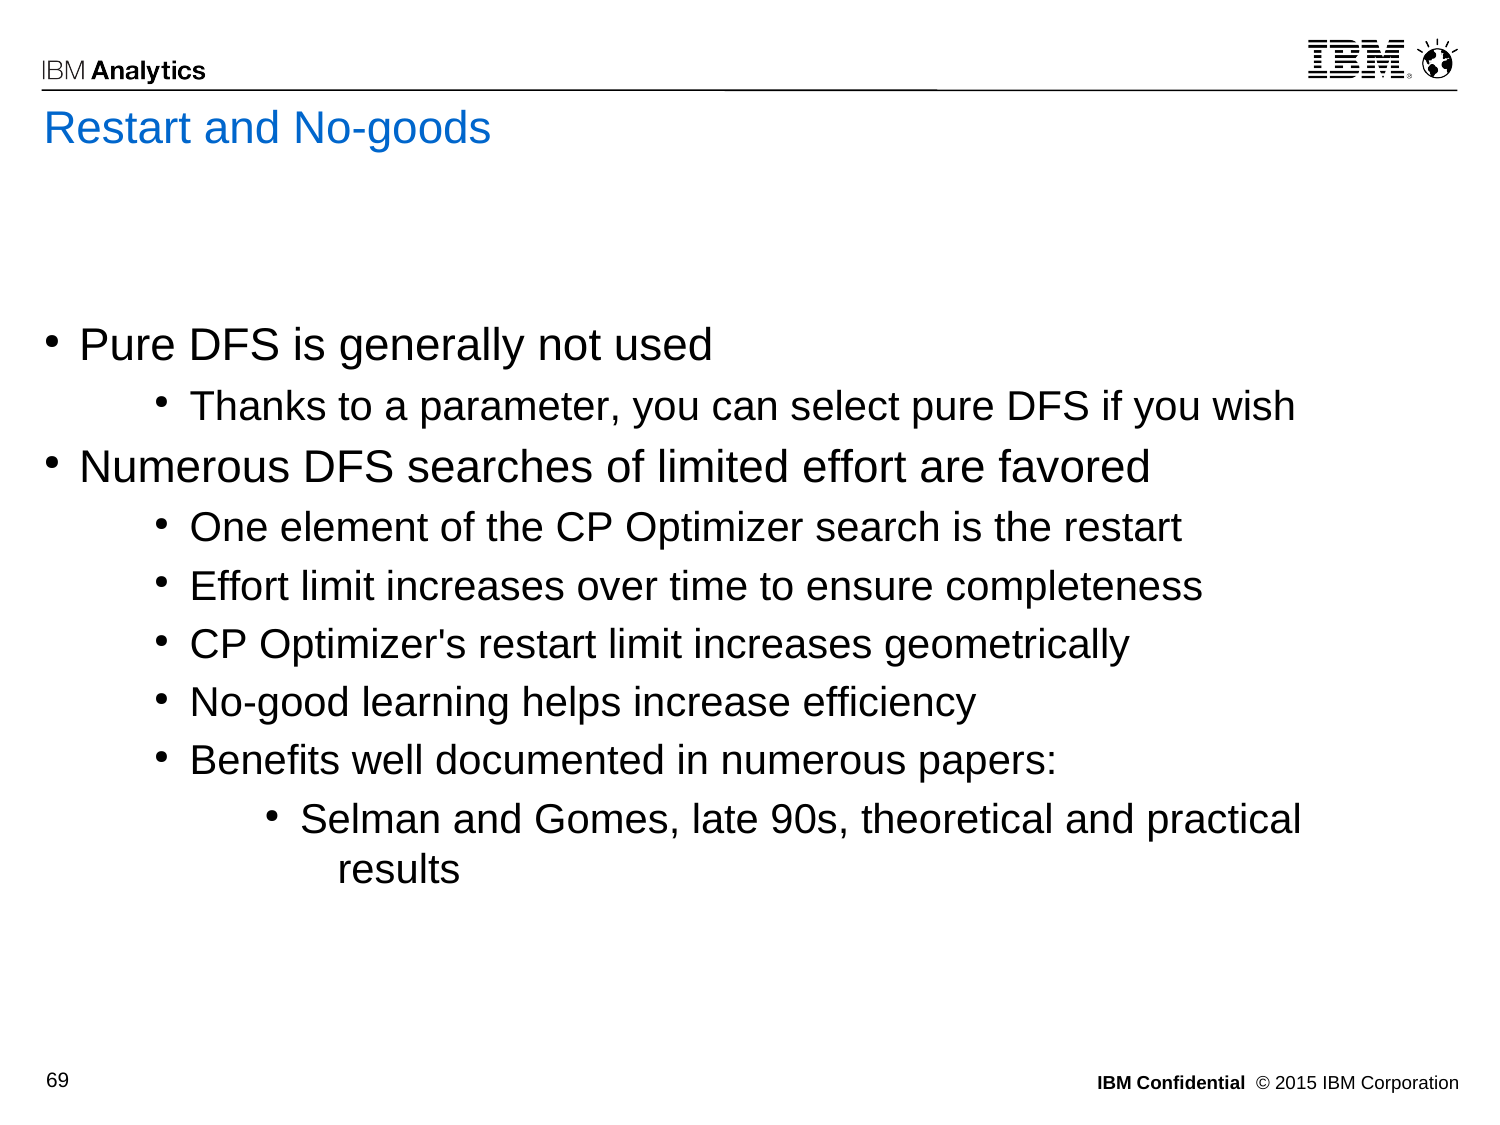

# Restart and No-goods
Pure DFS is generally not used
Thanks to a parameter, you can select pure DFS if you wish
Numerous DFS searches of limited effort are favored
One element of the CP Optimizer search is the restart
Effort limit increases over time to ensure completeness
CP Optimizer's restart limit increases geometrically
No-good learning helps increase efficiency
Benefits well documented in numerous papers:
Selman and Gomes, late 90s, theoretical and practical results